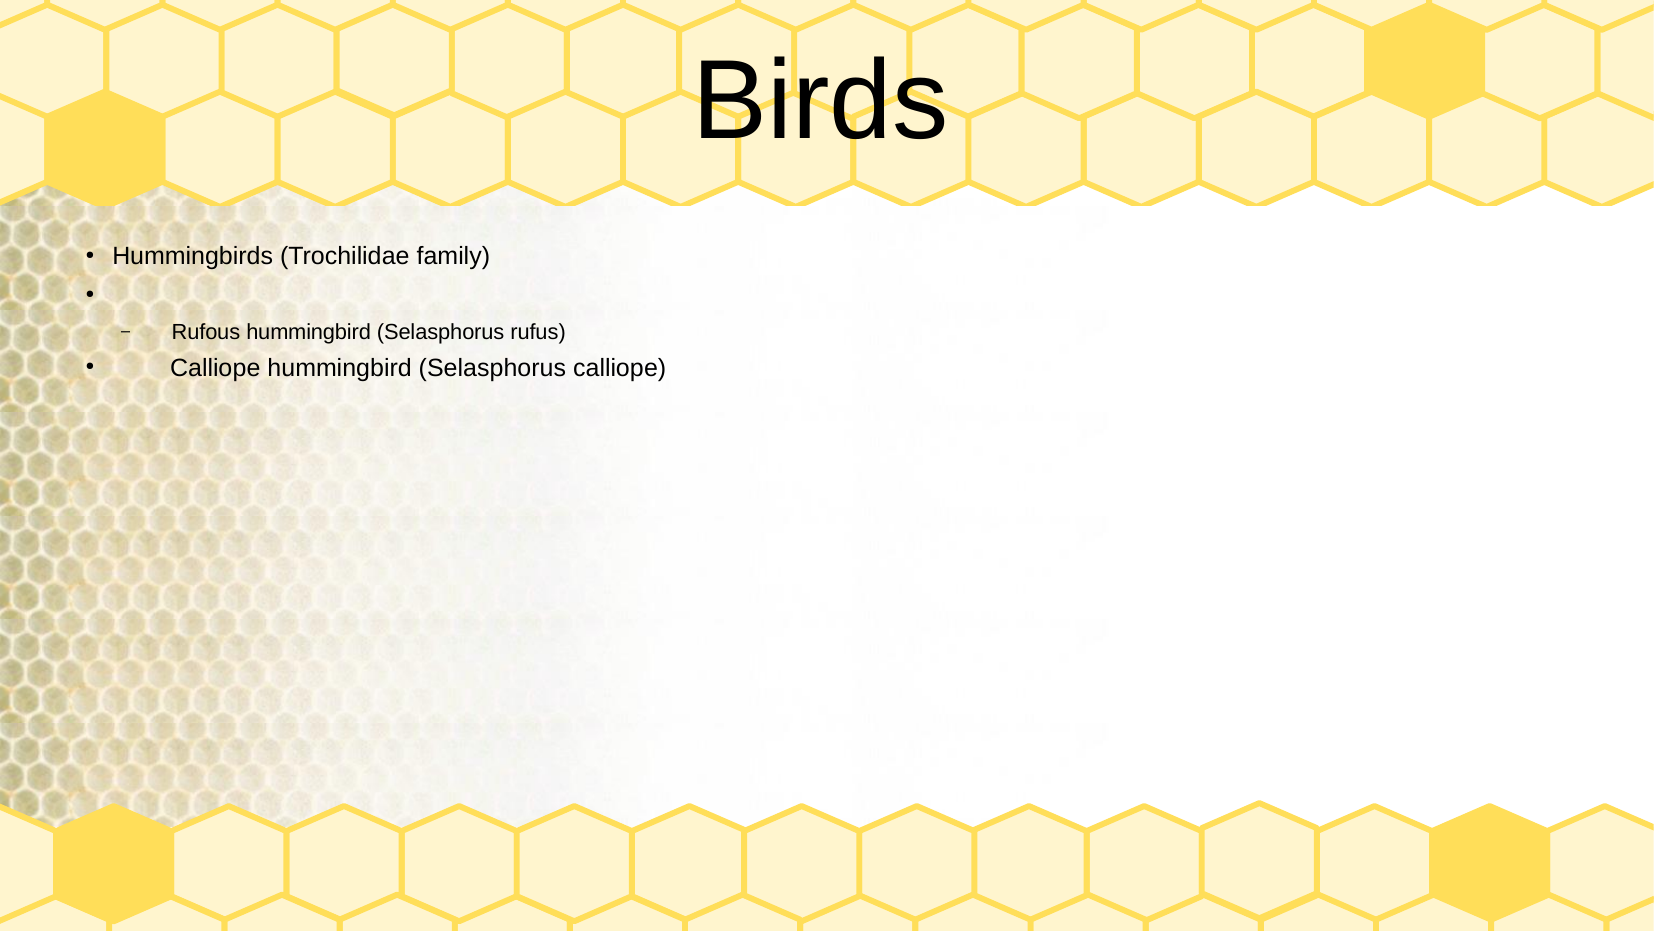

# Birds
Hummingbirds (Trochilidae family)
 Rufous hummingbird (Selasphorus rufus)
 	 Calliope hummingbird (Selasphorus calliope)